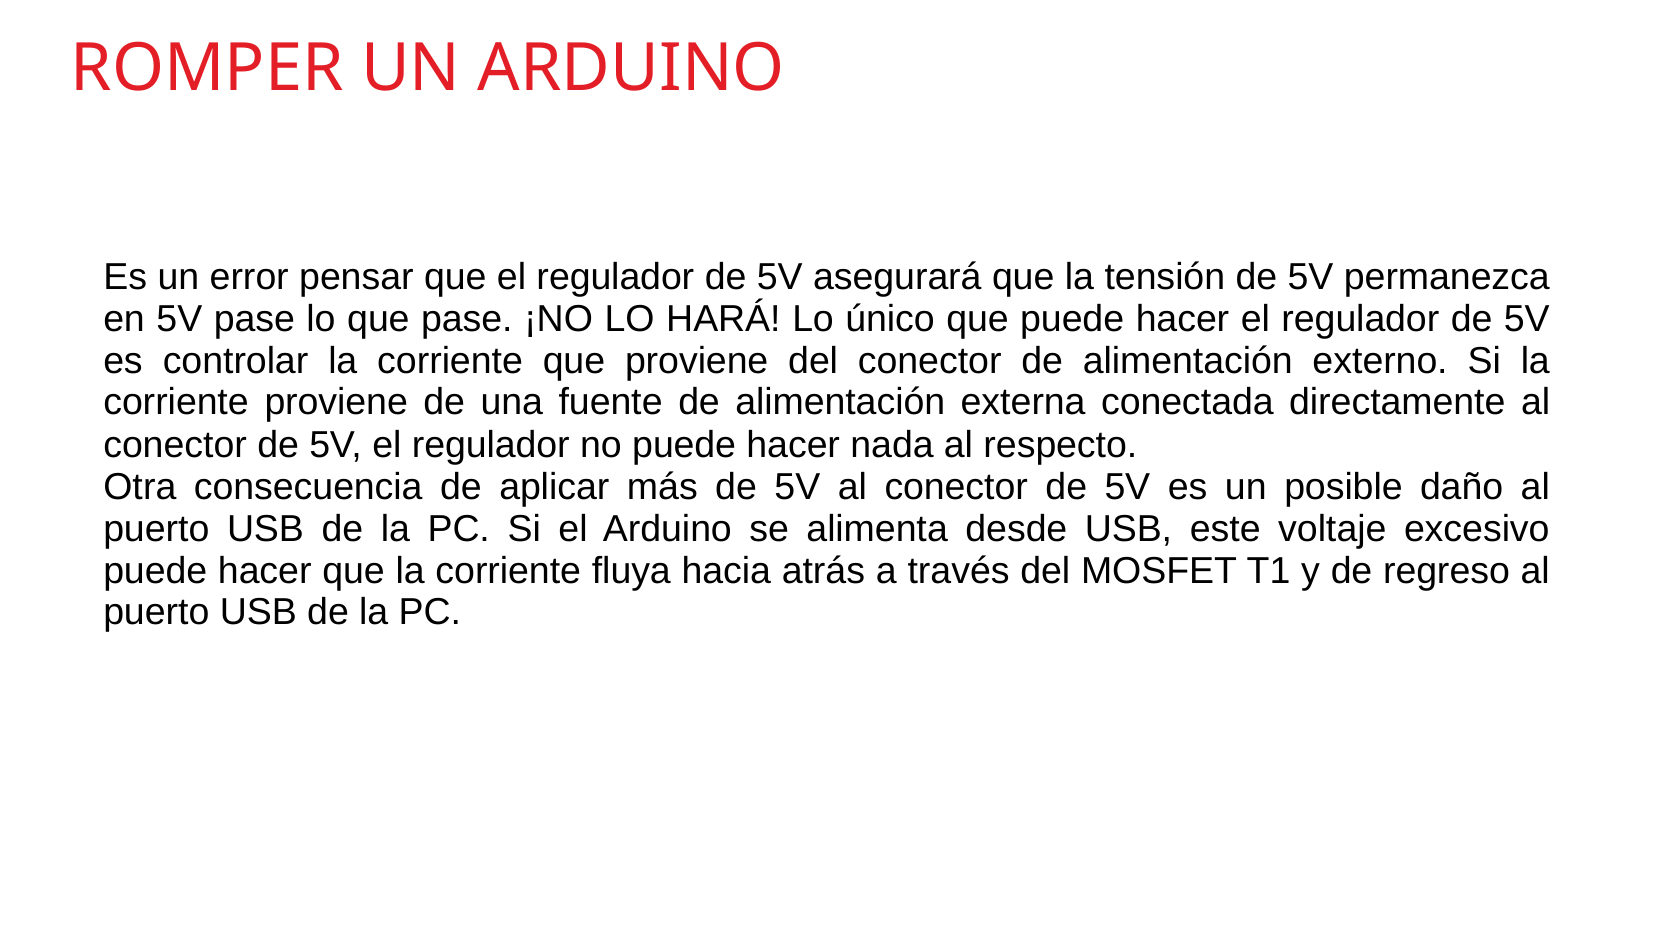

# ROMPER UN ARDUINO
Es un error pensar que el regulador de 5V asegurará que la tensión de 5V permanezca en 5V pase lo que pase. ¡NO LO HARÁ! Lo único que puede hacer el regulador de 5V es controlar la corriente que proviene del conector de alimentación externo. Si la corriente proviene de una fuente de alimentación externa conectada directamente al conector de 5V, el regulador no puede hacer nada al respecto.
Otra consecuencia de aplicar más de 5V al conector de 5V es un posible daño al puerto USB de la PC. Si el Arduino se alimenta desde USB, este voltaje excesivo puede hacer que la corriente fluya hacia atrás a través del MOSFET T1 y de regreso al puerto USB de la PC.